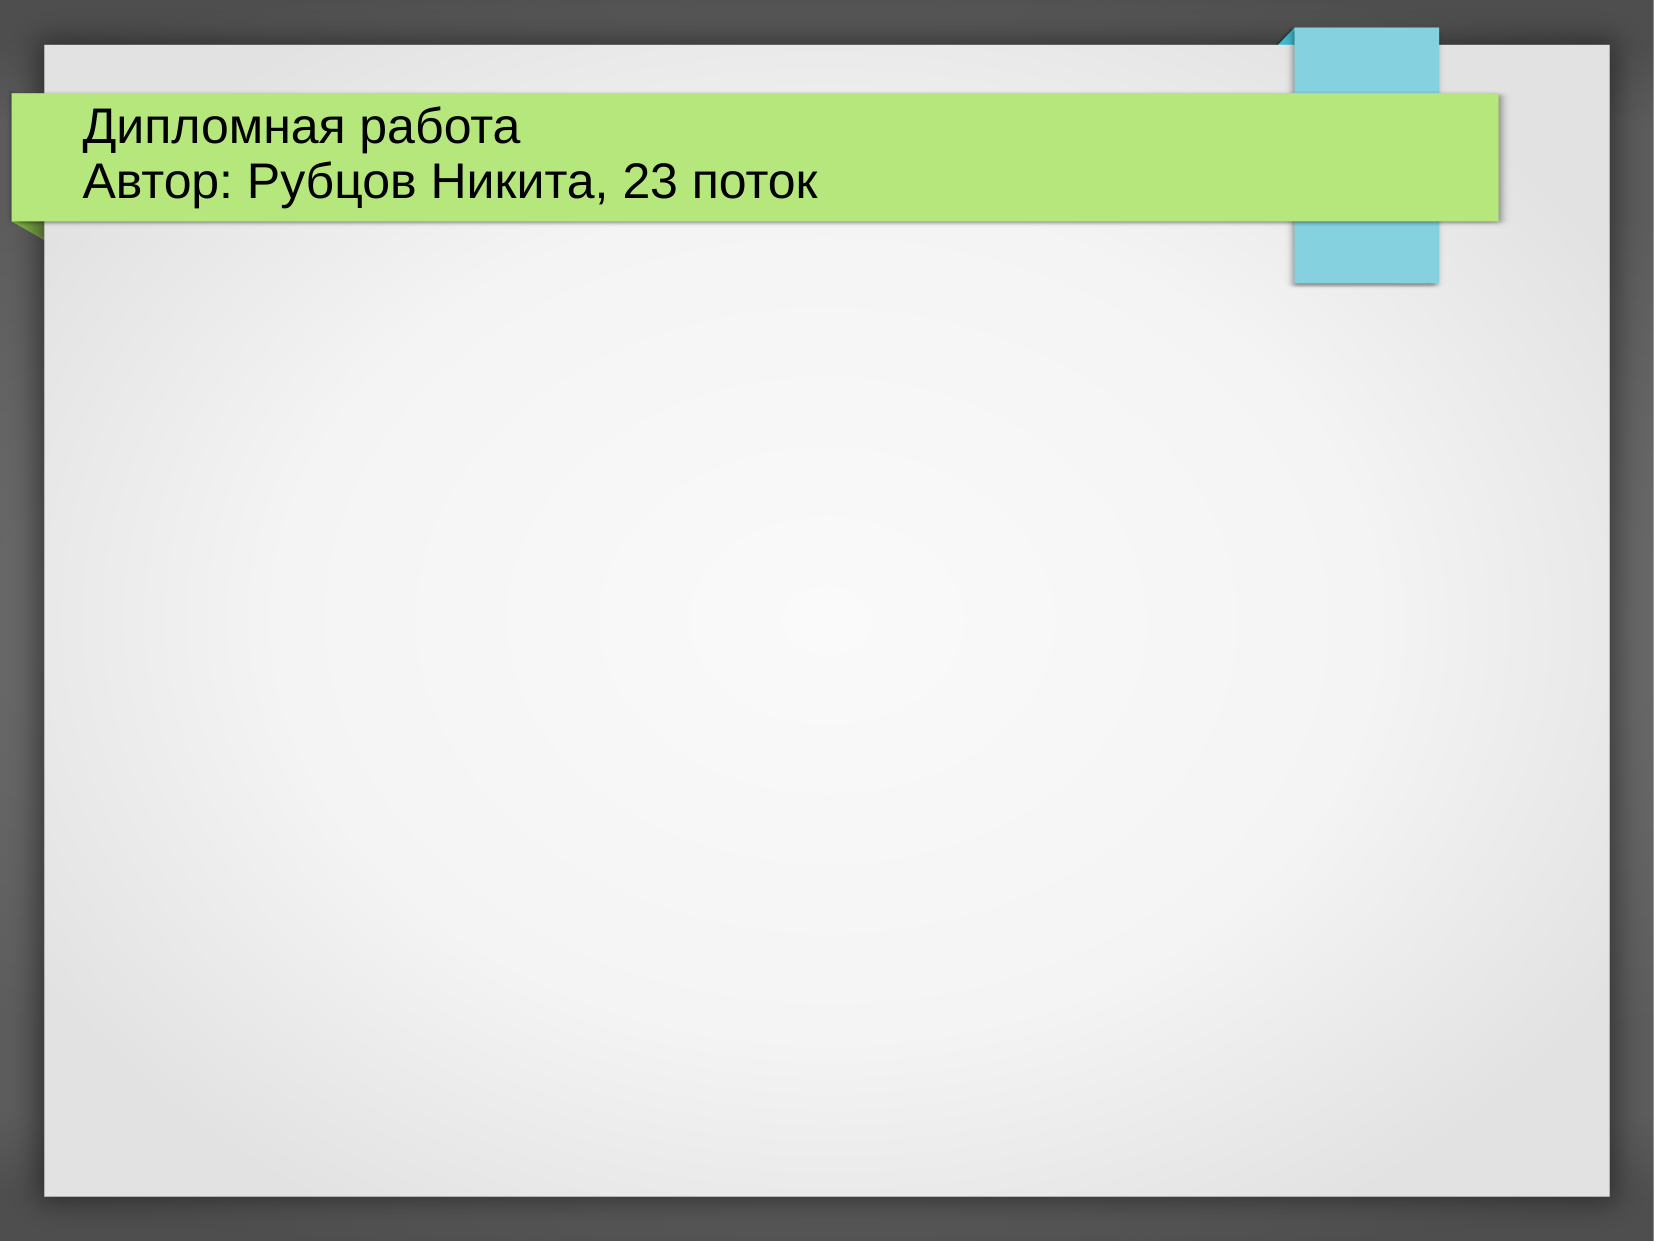

# Дипломная работа Автор: Рубцов Никита, 23 поток